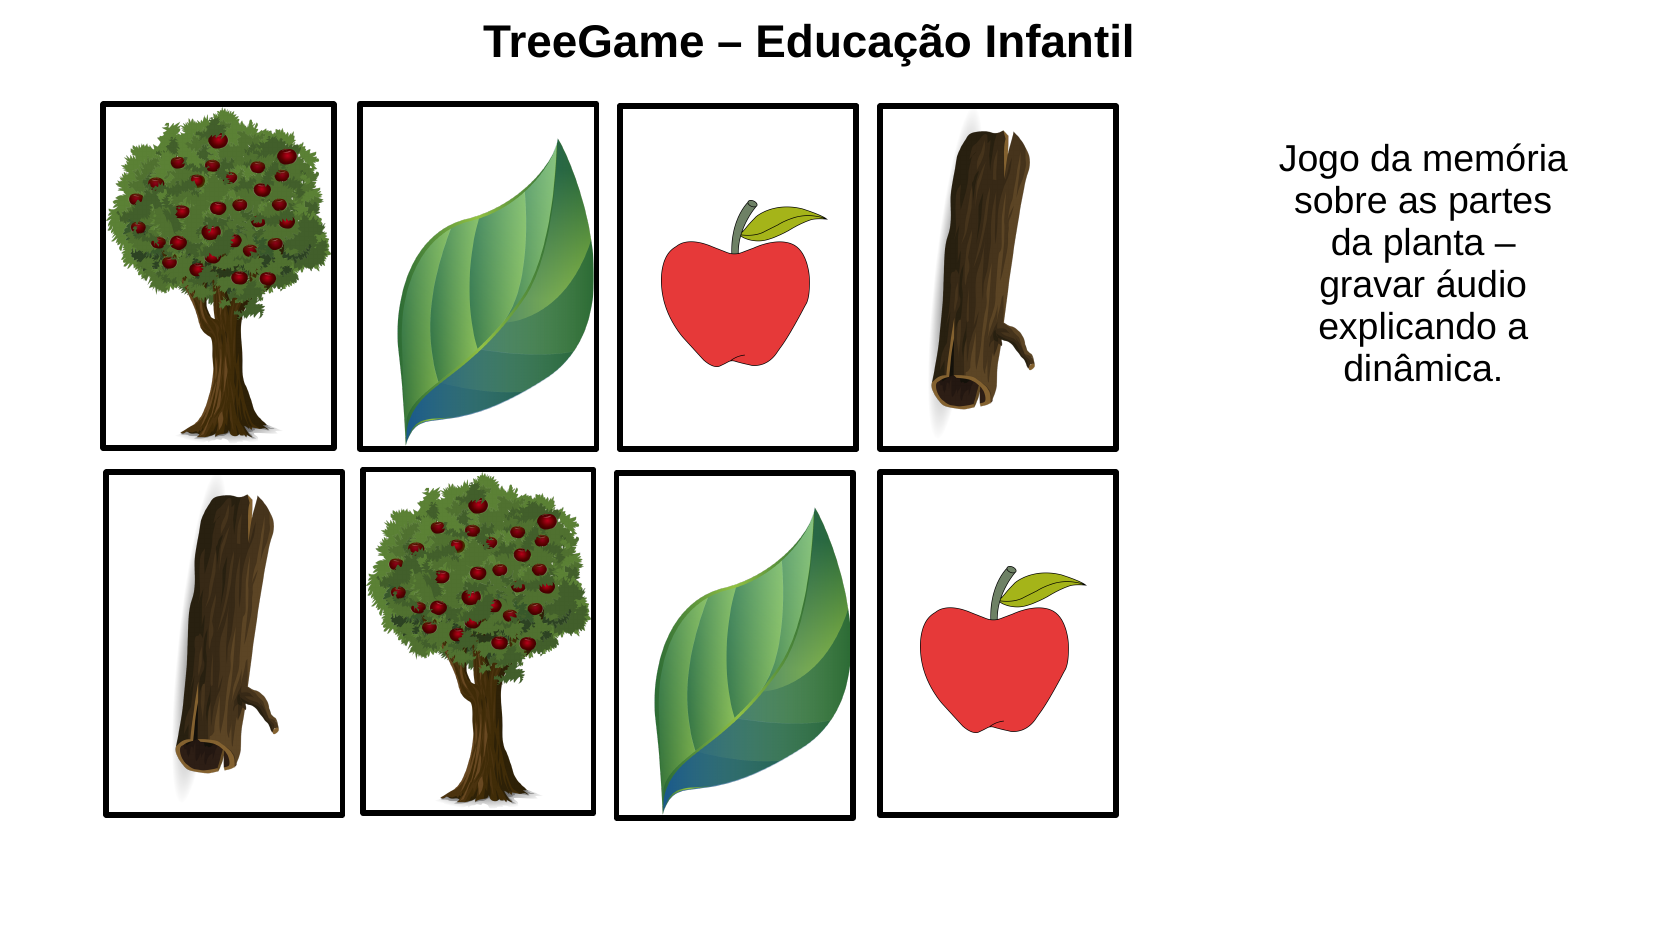

# TreeGame – Educação Infantil
Jogo da memória sobre as partes da planta – gravar áudio explicando a dinâmica.